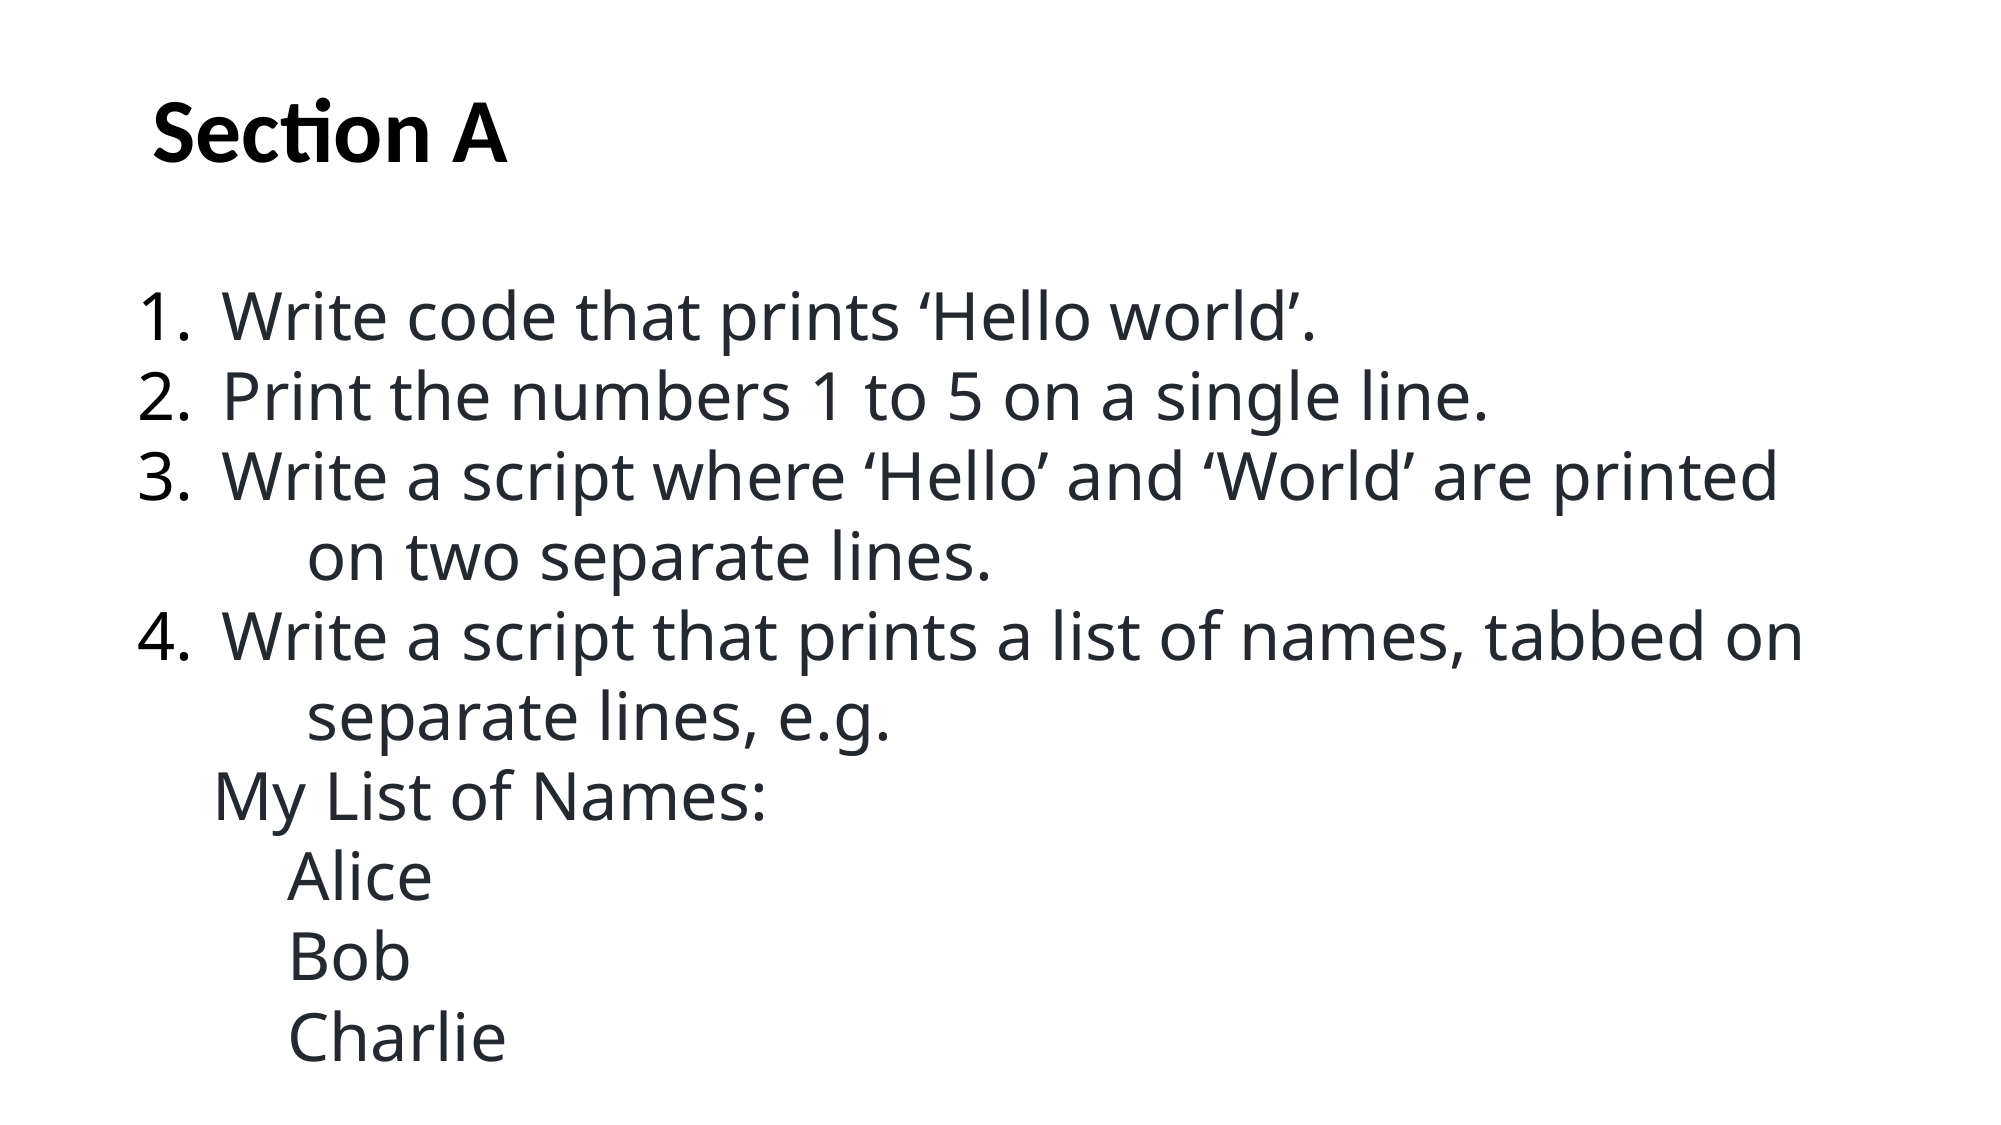

# Section A
Write code that prints ‘Hello world’.
Print the numbers 1 to 5 on a single line.
Write a script where ‘Hello’ and ‘World’ are printed on two separate lines.
Write a script that prints a list of names, tabbed on separate lines, e.g.
	My List of Names:
		Alice
		Bob
		Charlie